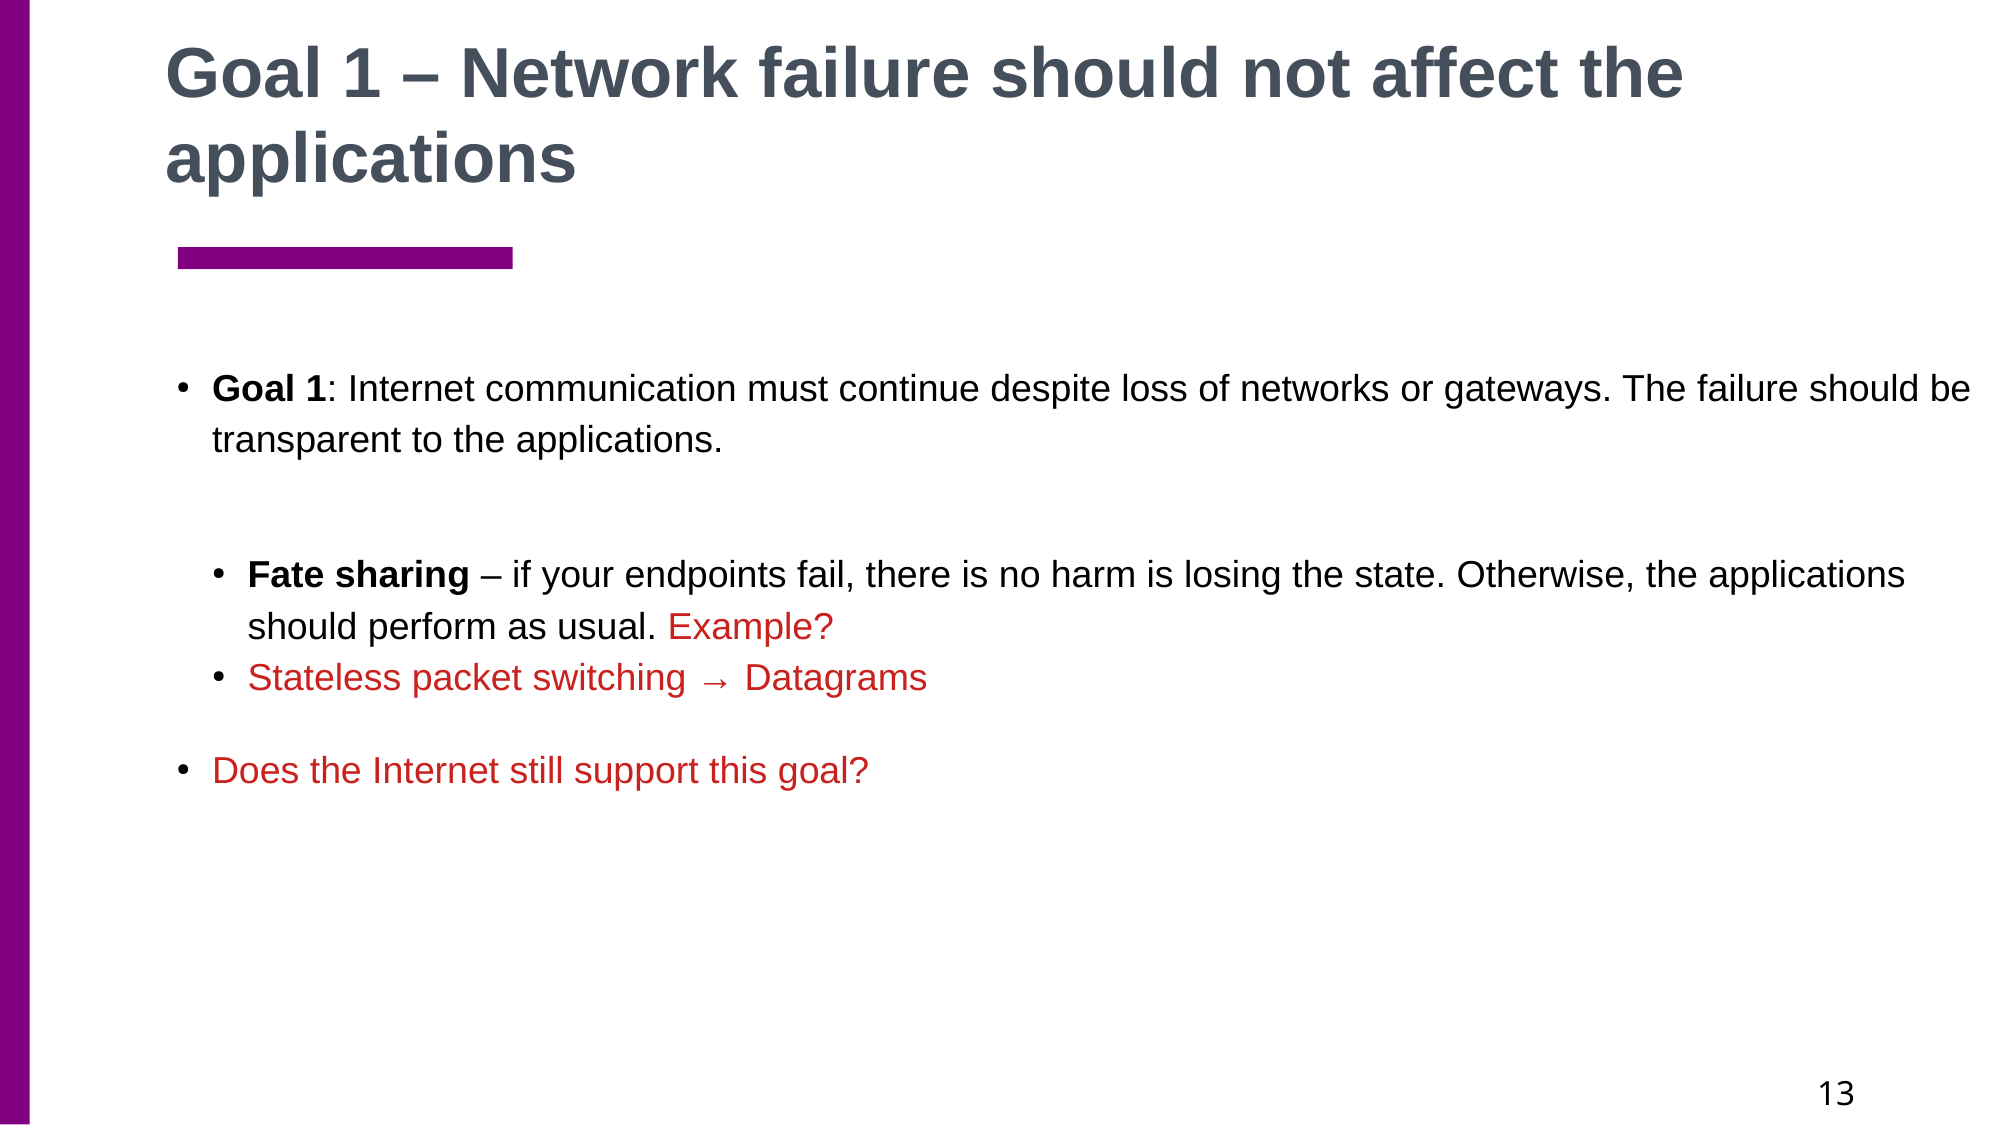

Goal 1 – Network failure should not affect the applications
Goal 1: Internet communication must continue despite loss of networks or gateways. The failure should be
transparent to the applications.
Fate sharing – if your endpoints fail, there is no harm is losing the state. Otherwise, the applications
should perform as usual. Example?
Stateless packet switching → Datagrams
Does the Internet still support this goal?